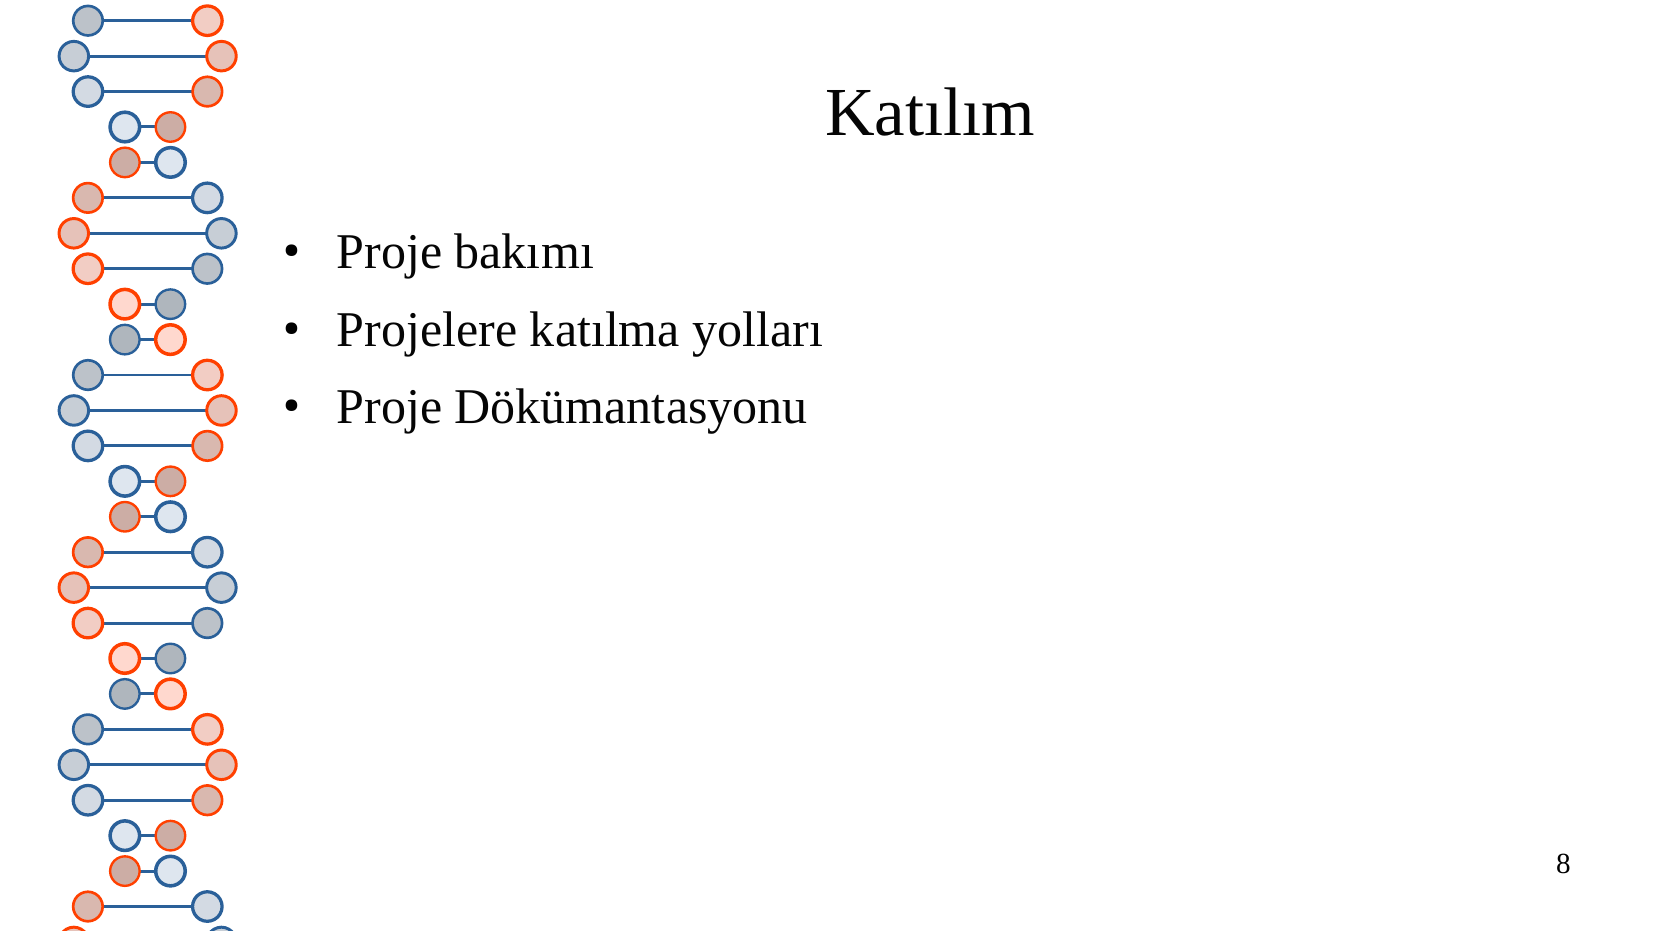

# Katılım
Proje bakımı
Projelere katılma yolları
Proje Dökümantasyonu
8